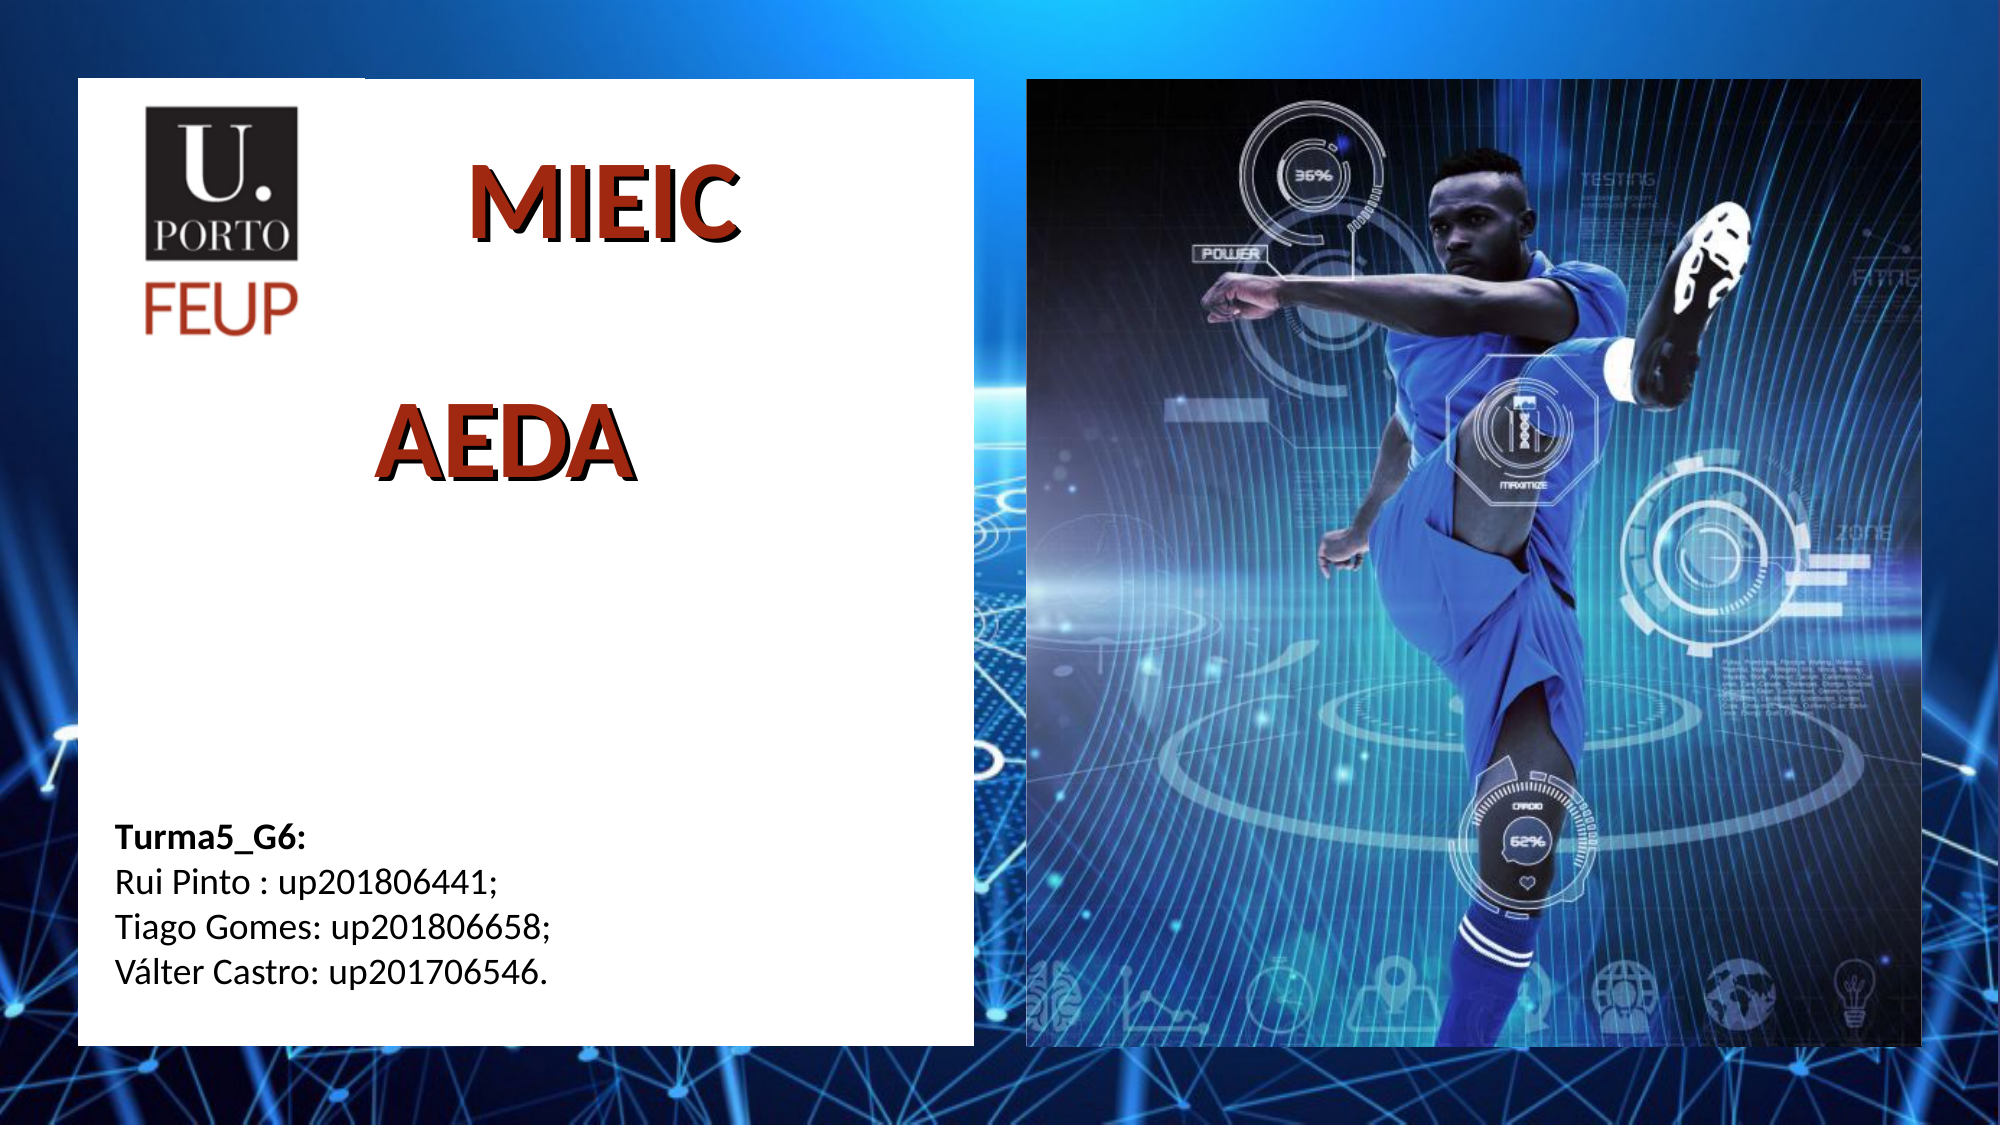

MIEIC
AEDA
Turma5_G6:
Rui Pinto : up201806441;
Tiago Gomes: up201806658;
Válter Castro: up201706546.